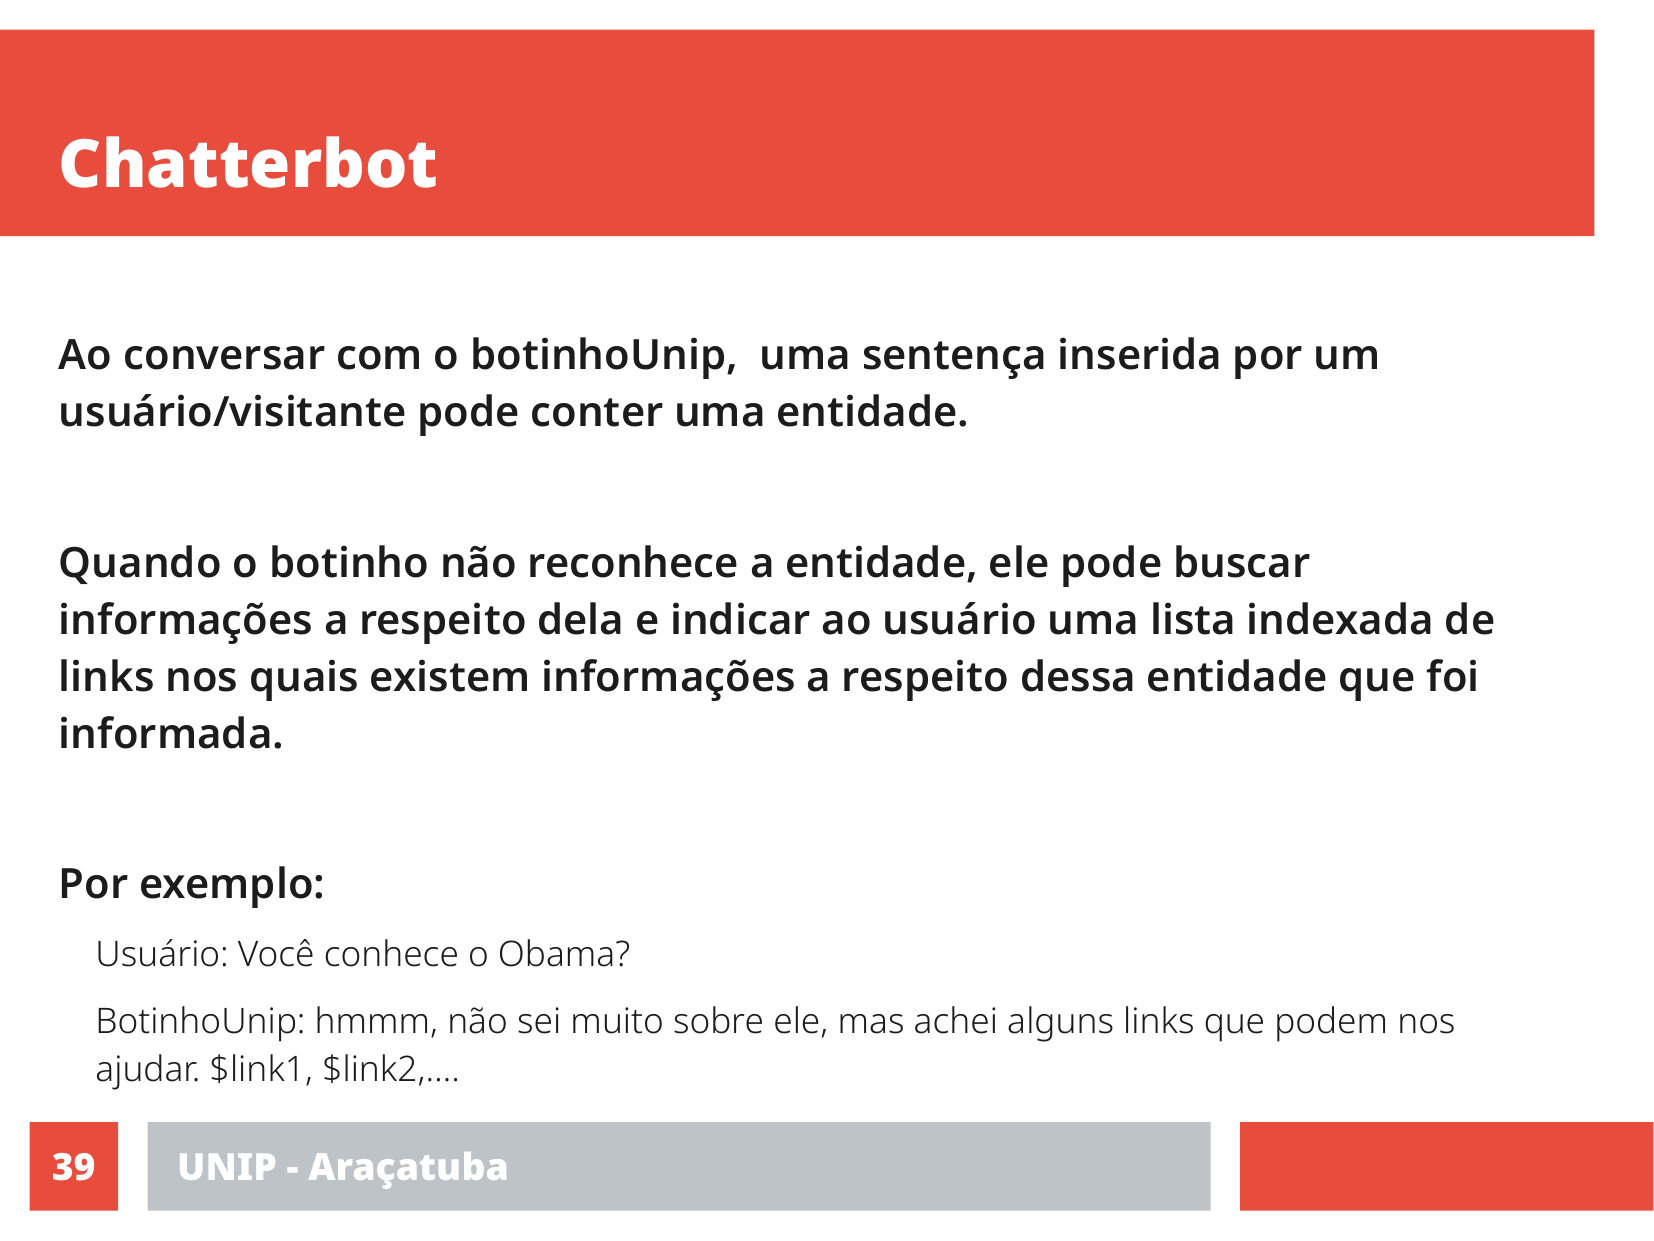

# Chatterbot
Ao conversar com o botinhoUnip, uma sentença inserida por um usuário/visitante pode conter uma entidade.
Quando o botinho não reconhece a entidade, ele pode buscar informações a respeito dela e indicar ao usuário uma lista indexada de links nos quais existem informações a respeito dessa entidade que foi informada.
Por exemplo:
Usuário: Você conhece o Obama?
BotinhoUnip: hmmm, não sei muito sobre ele, mas achei alguns links que podem nos ajudar. $link1, $link2,….
39
UNIP - Araçatuba